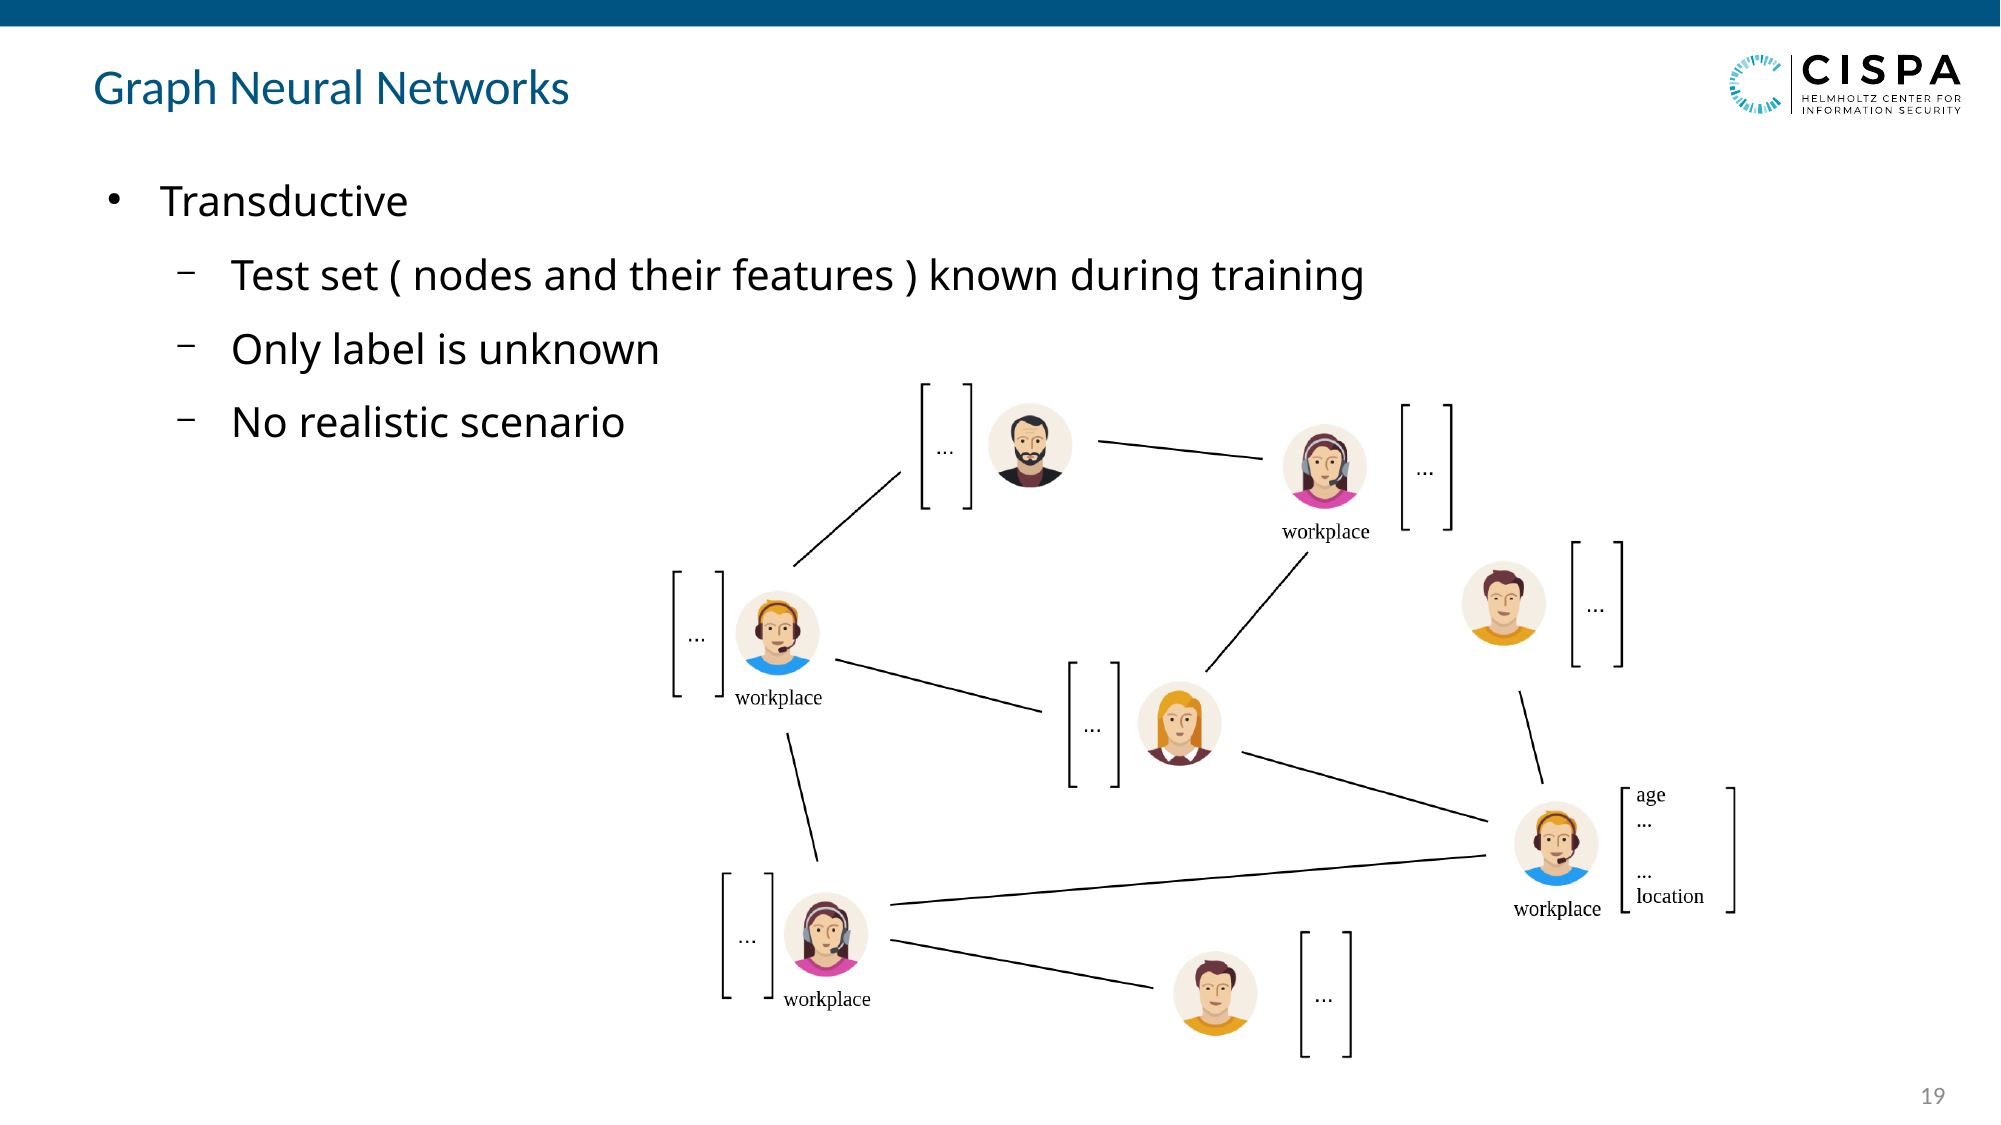

# Graph Neural Networks
Transductive
Test set ( nodes and their features ) known during training
Only label is unknown
No realistic scenario